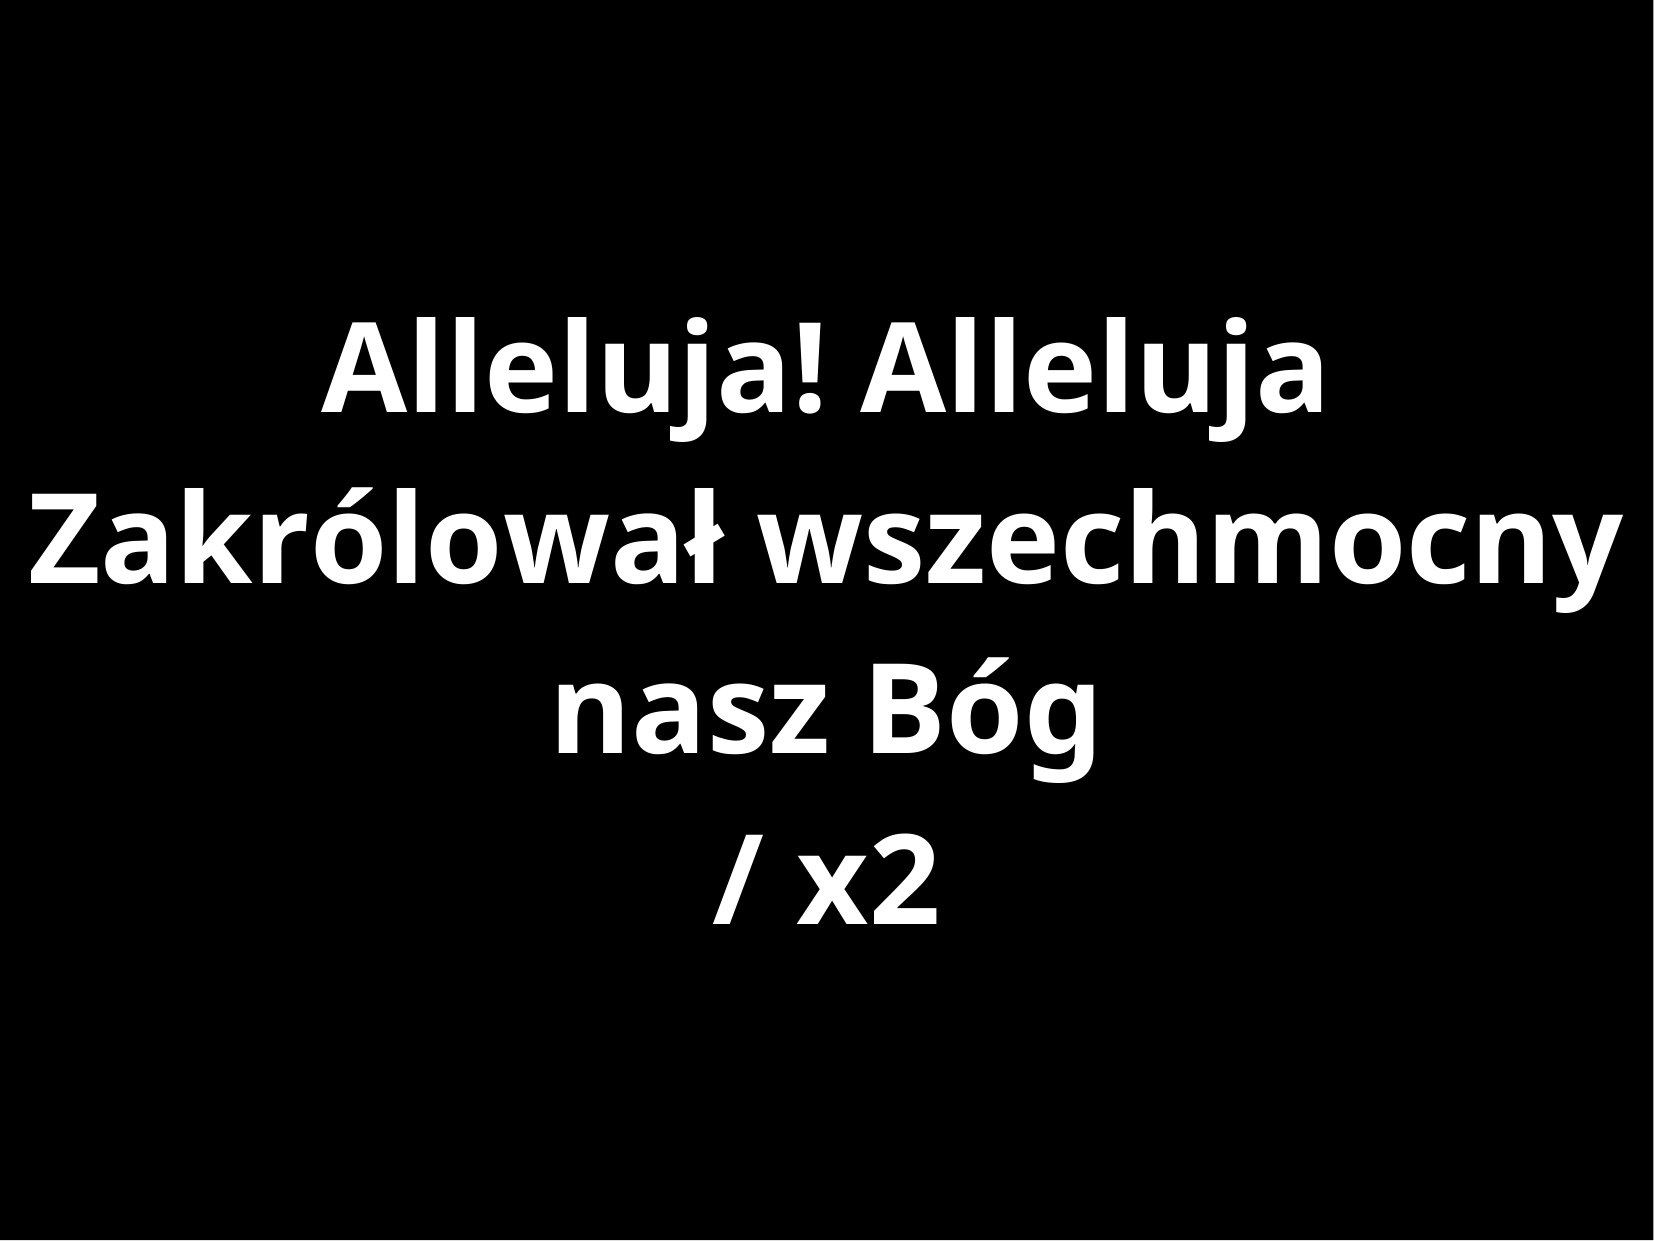

# Alleluja! Alleluja Zakrólował wszechmocny nasz Bóg / x2